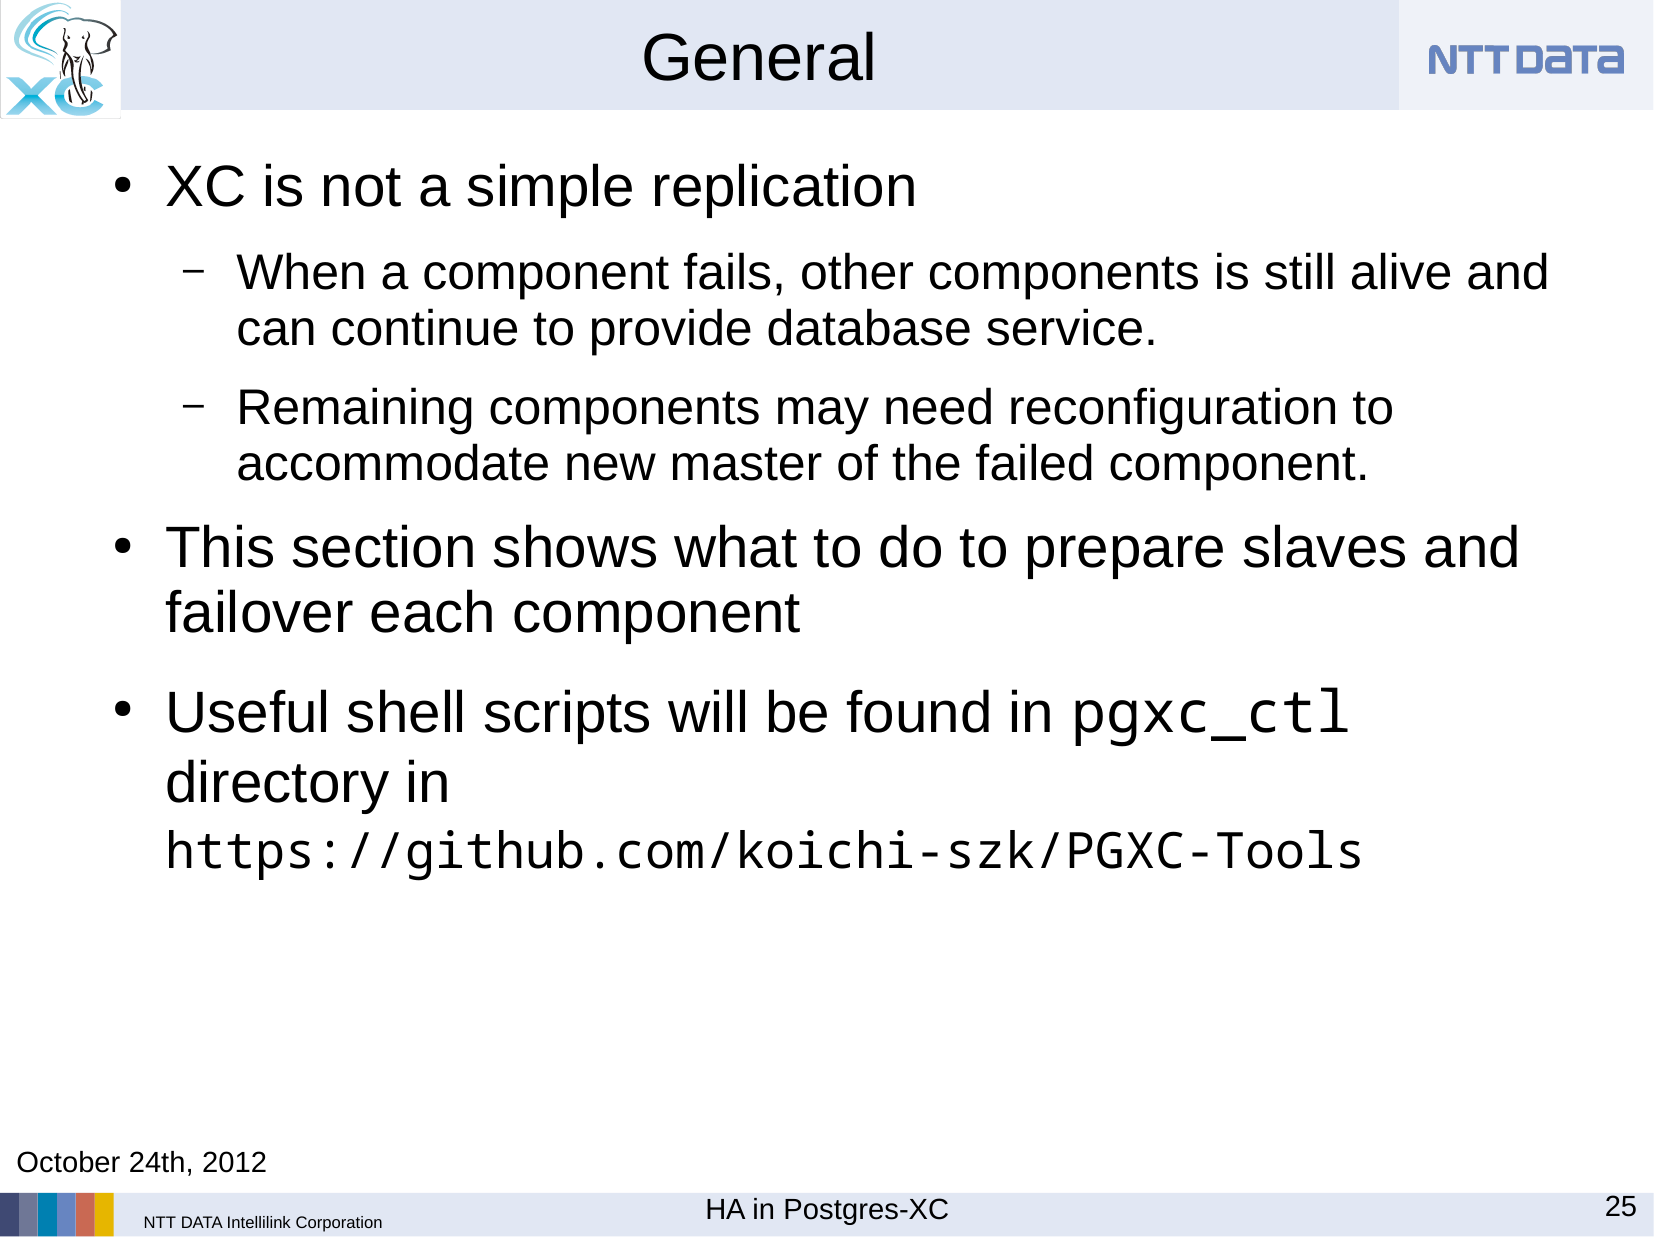

# General
XC is not a simple replication
When a component fails, other components is still alive and can continue to provide database service.
Remaining components may need reconfiguration to accommodate new master of the failed component.
This section shows what to do to prepare slaves and failover each component
Useful shell scripts will be found in pgxc_ctl directory in
https://github.com/koichi-szk/PGXC-Tools
October 24th, 2012
25
HA in Postgres-XC